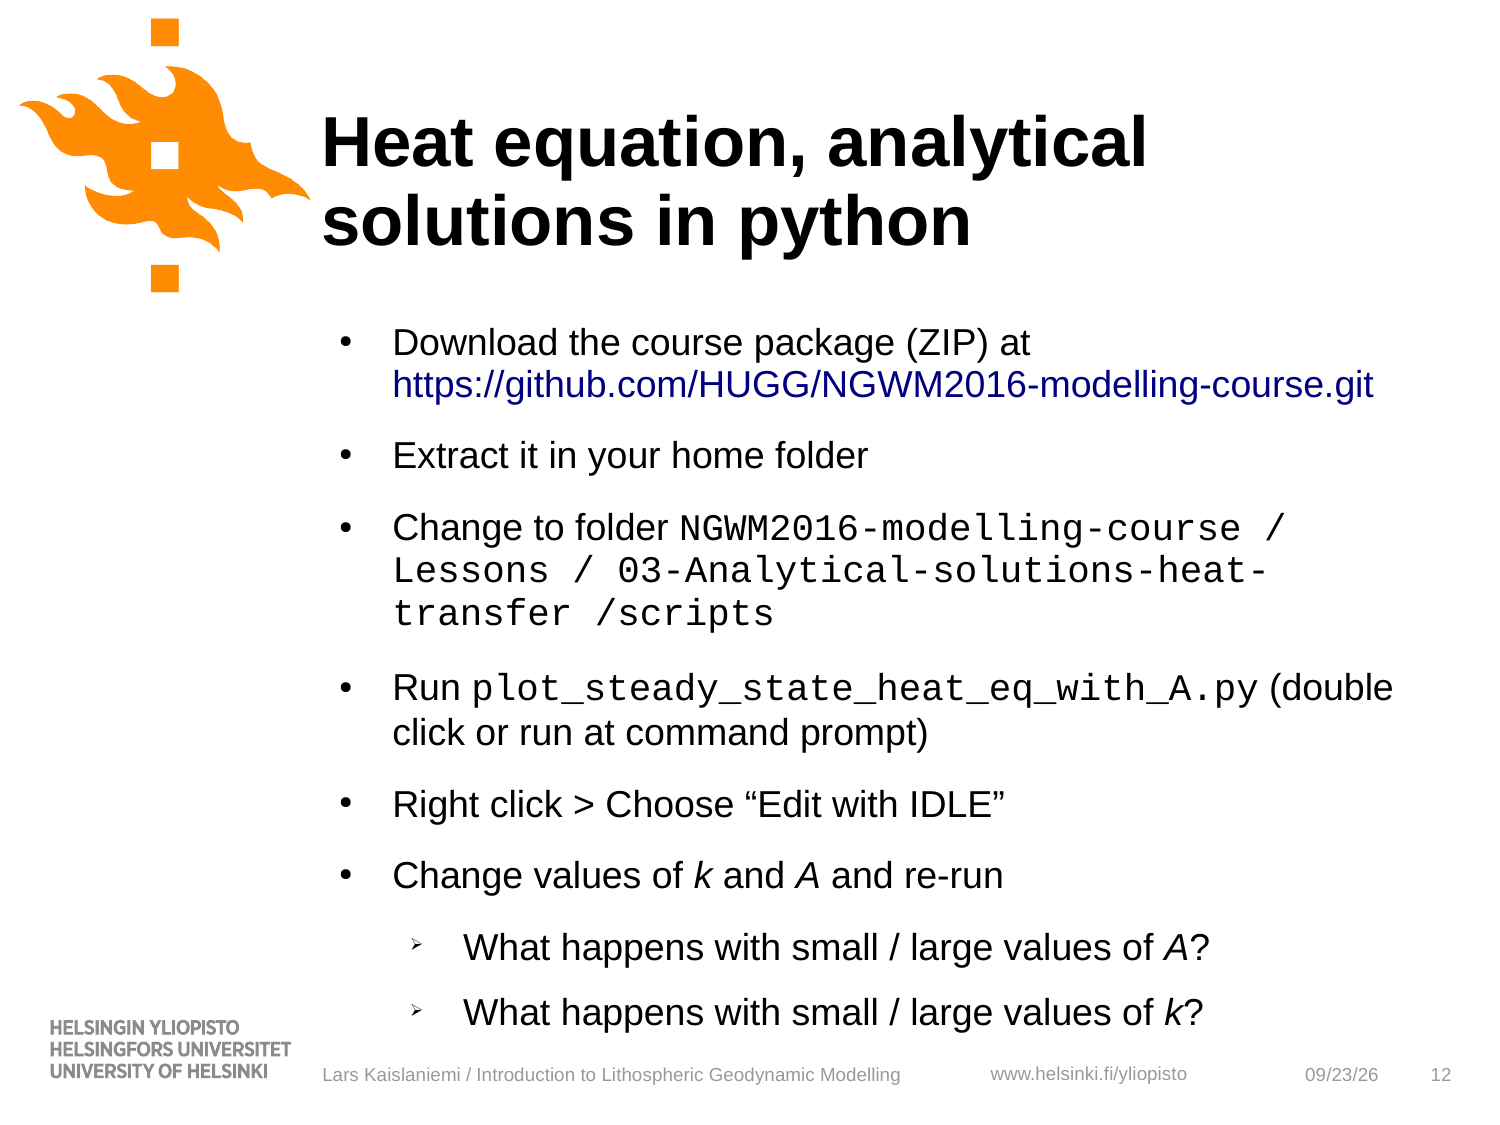

# Heat equation, analytical solutions in python
Download the course package (ZIP) at https://github.com/HUGG/NGWM2016-modelling-course.git
Extract it in your home folder
Change to folder NGWM2016-modelling-course / Lessons / 03-Analytical-solutions-heat-transfer /scripts
Run plot_steady_state_heat_eq_with_A.py (double click or run at command prompt)
Right click > Choose “Edit with IDLE”
Change values of k and A and re-run
What happens with small / large values of A?
What happens with small / large values of k?
Lars Kaislaniemi / Introduction to Lithospheric Geodynamic Modelling
12